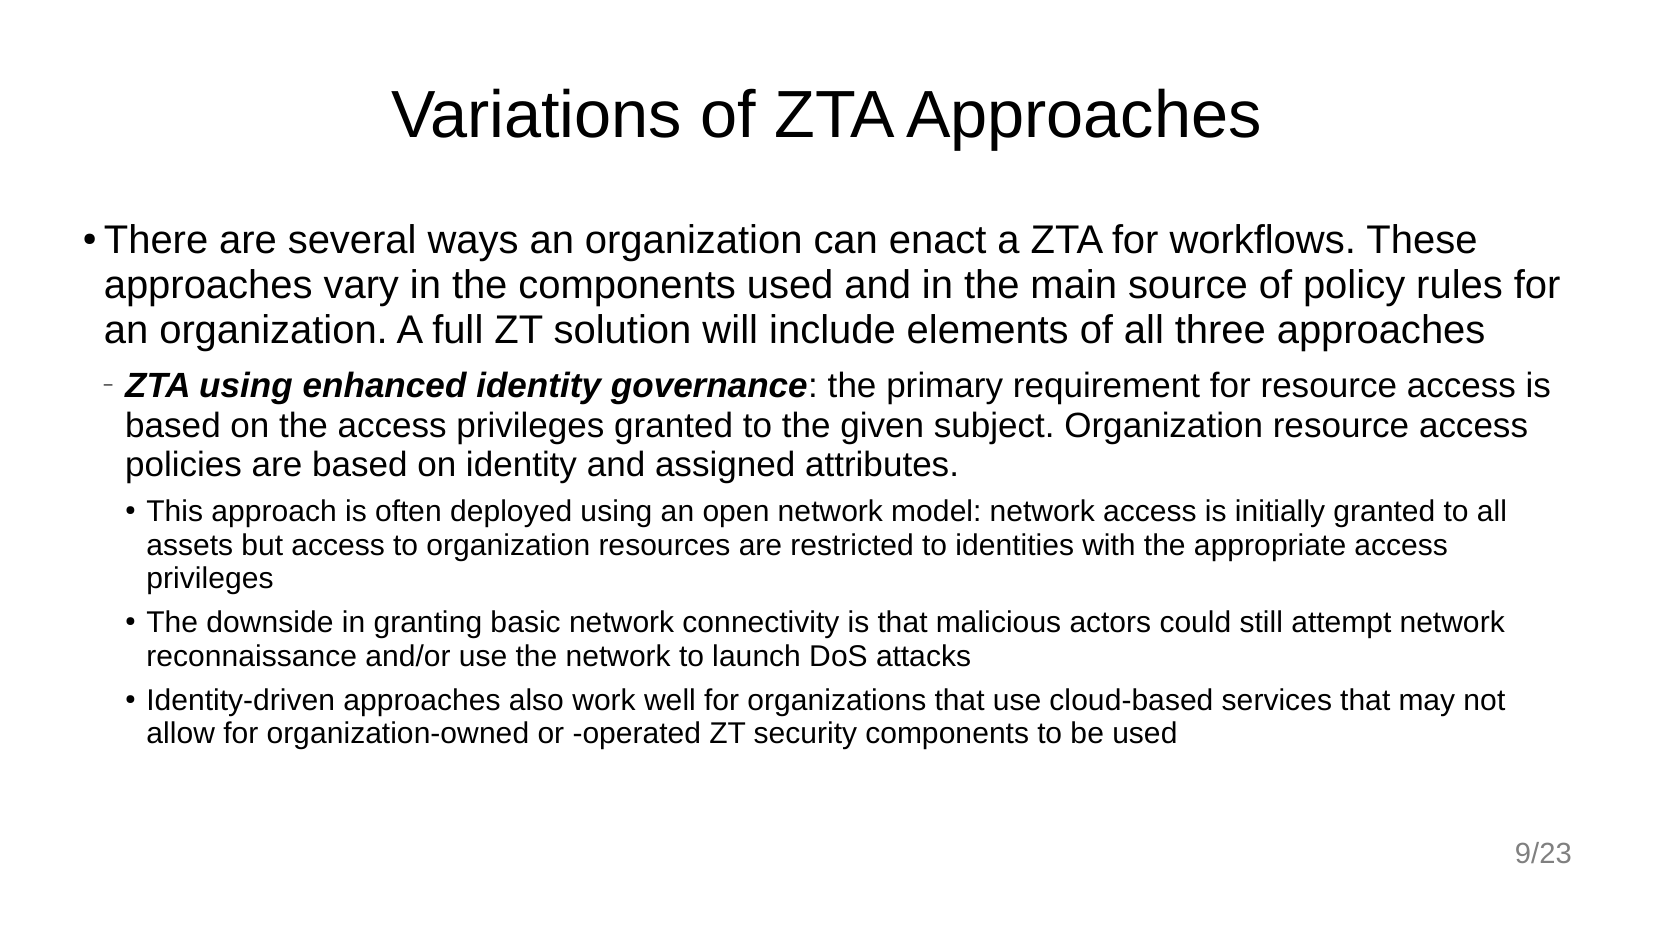

# Variations of ZTA Approaches
There are several ways an organization can enact a ZTA for workflows. These approaches vary in the components used and in the main source of policy rules for an organization. A full ZT solution will include elements of all three approaches
ZTA using enhanced identity governance: the primary requirement for resource access is based on the access privileges granted to the given subject. Organization resource access policies are based on identity and assigned attributes.
This approach is often deployed using an open network model: network access is initially granted to all assets but access to organization resources are restricted to identities with the appropriate access privileges
The downside in granting basic network connectivity is that malicious actors could still attempt network reconnaissance and/or use the network to launch DoS attacks
Identity-driven approaches also work well for organizations that use cloud-based services that may not allow for organization-owned or -operated ZT security components to be used